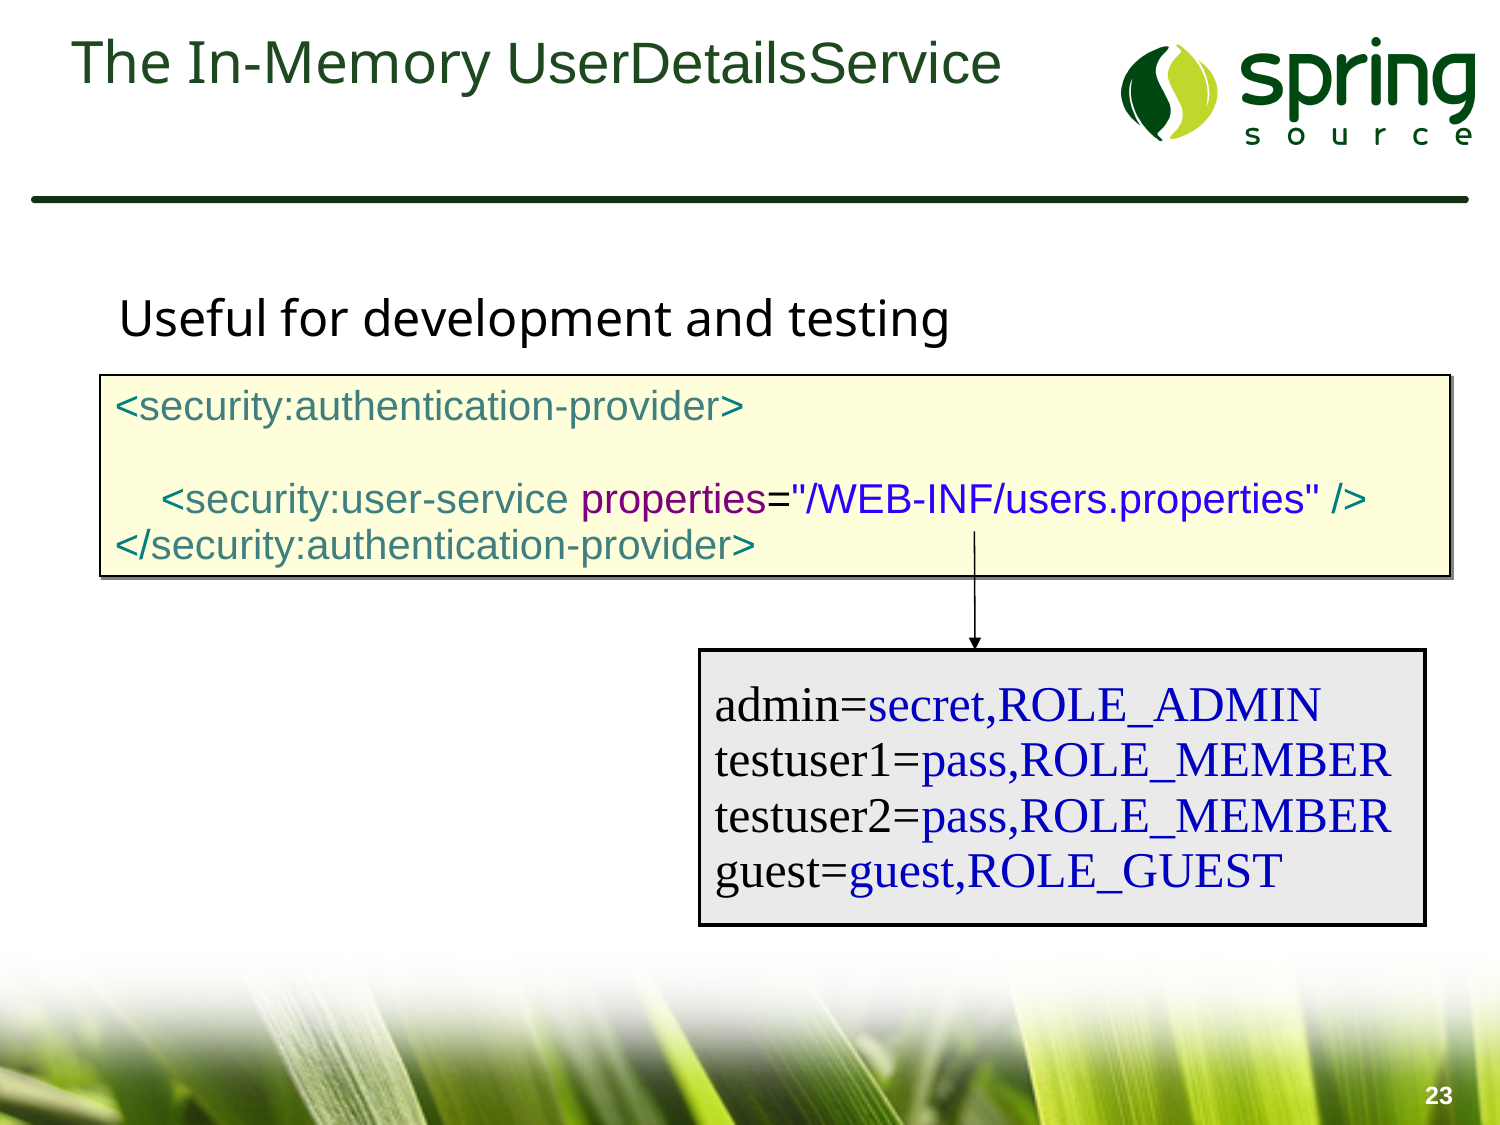

# The In-Memory UserDetailsService
Useful for development and testing
<security:authentication-provider>
 <security:user-service properties="/WEB-INF/users.properties" />
</security:authentication-provider>
admin=secret,ROLE_ADMIN
testuser1=pass,ROLE_MEMBER
testuser2=pass,ROLE_MEMBER
guest=guest,ROLE_GUEST